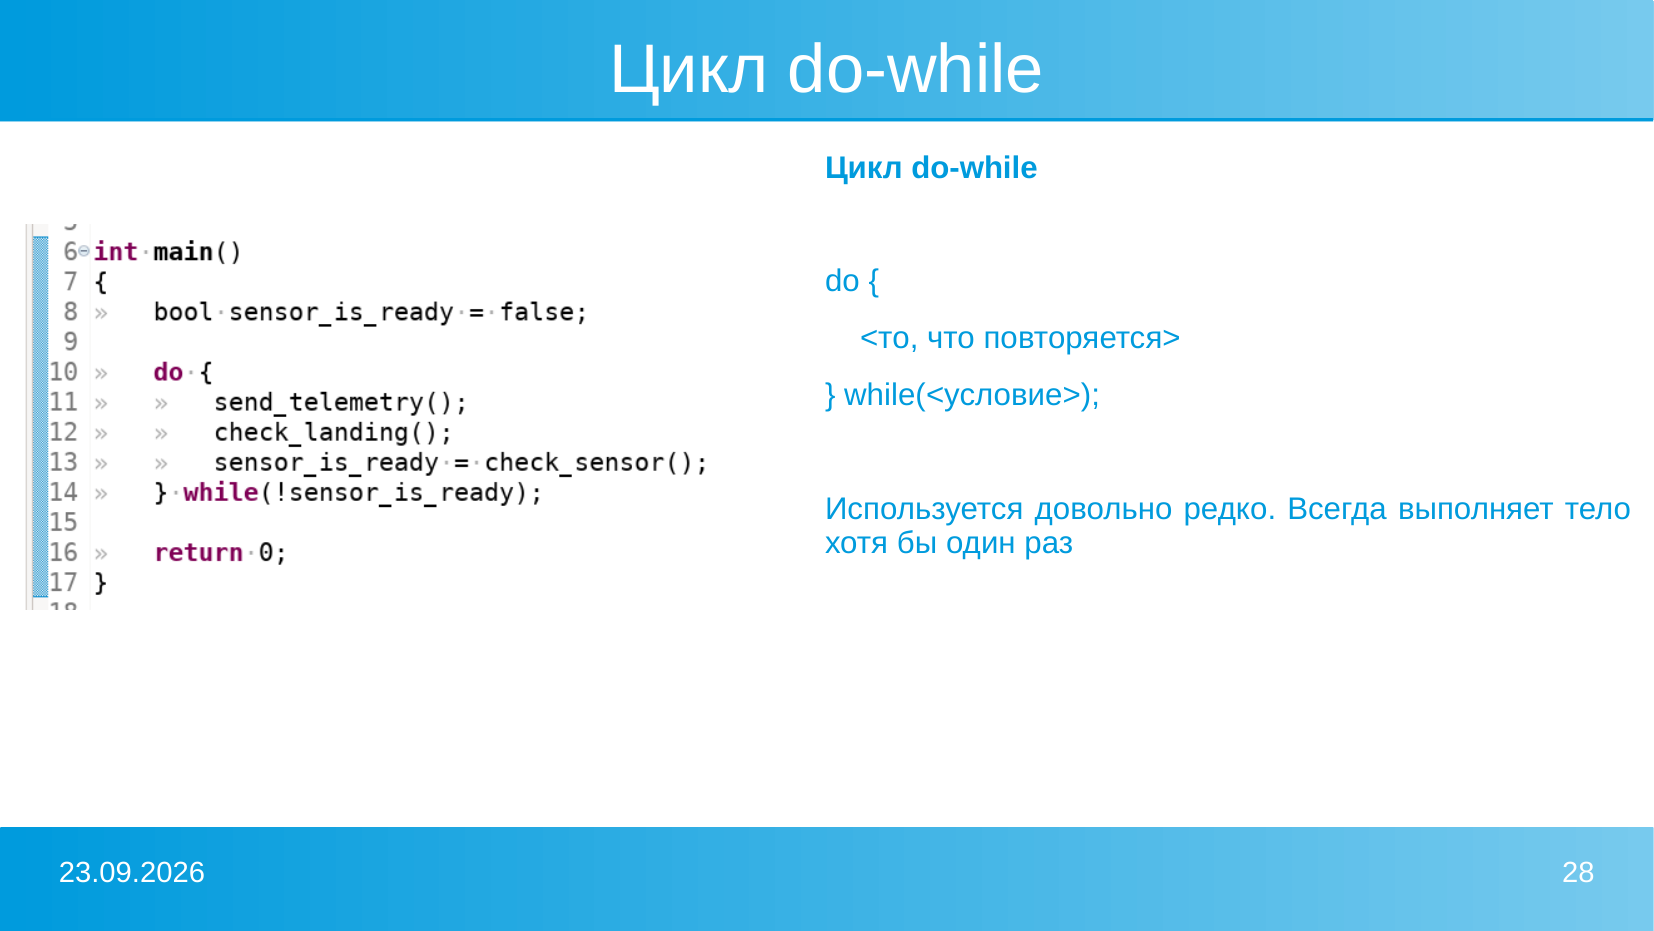

# Цикл do-while
Цикл do-while
do {
 <то, что повторяется>
} while(<условие>);
Используется довольно редко. Всегда выполняет тело хотя бы один раз
28